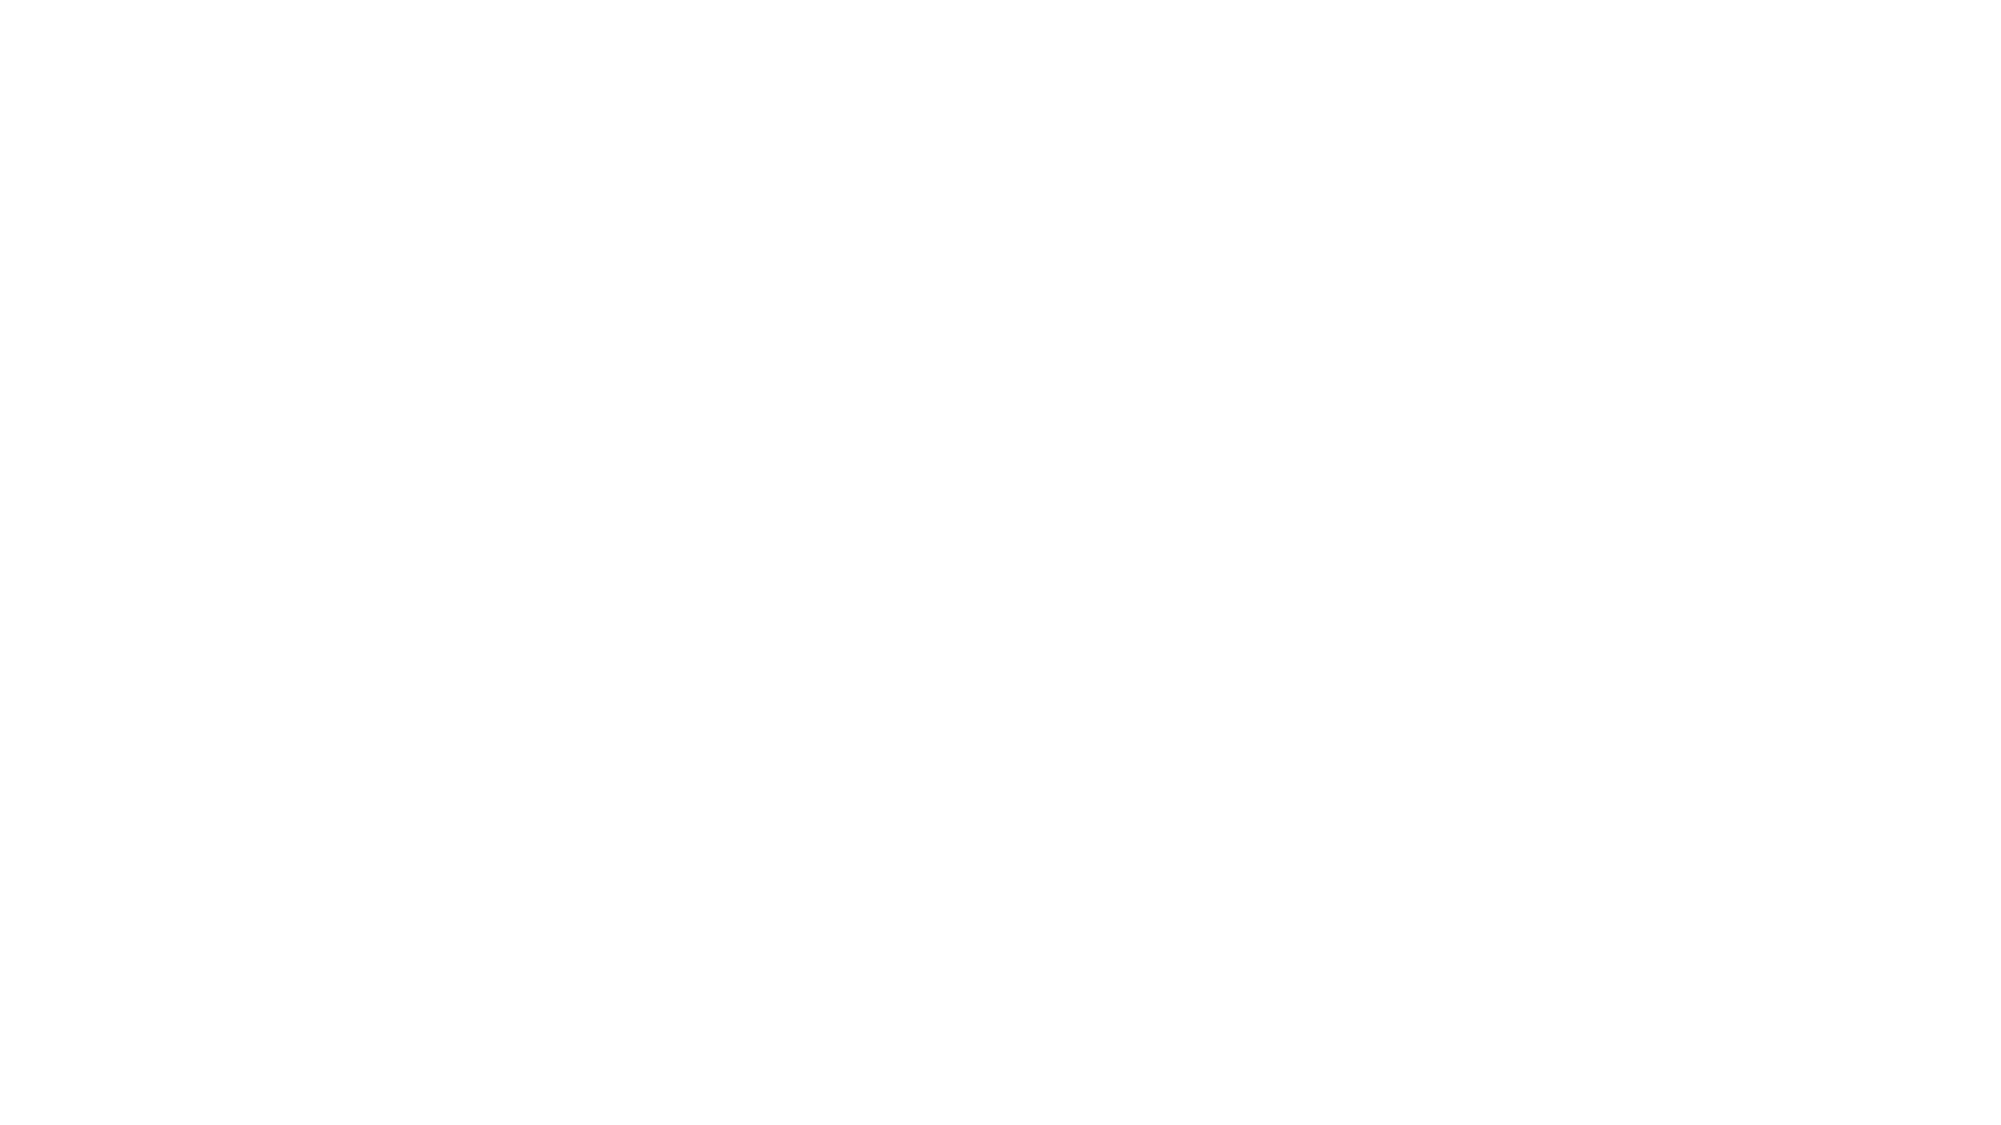

# Sistema informático hospitalario
De forma genérica un hospital digital dispone de sistemas tales como:
	¬ Sistema de gestión de pacientes (HIS).
	¬ Historia clínica electrónica (HCE).
	¬ Sistemas de almacenamiento y comunicación de imágenes 		 médicas (PACS).
	¬ Sistemas de información de radiología (RIS).
	¬ Sistemas de información de laboratorio integrados con 	 		 laboratorios robotizados y automatizados (LIS, SIAP).
	¬ …..